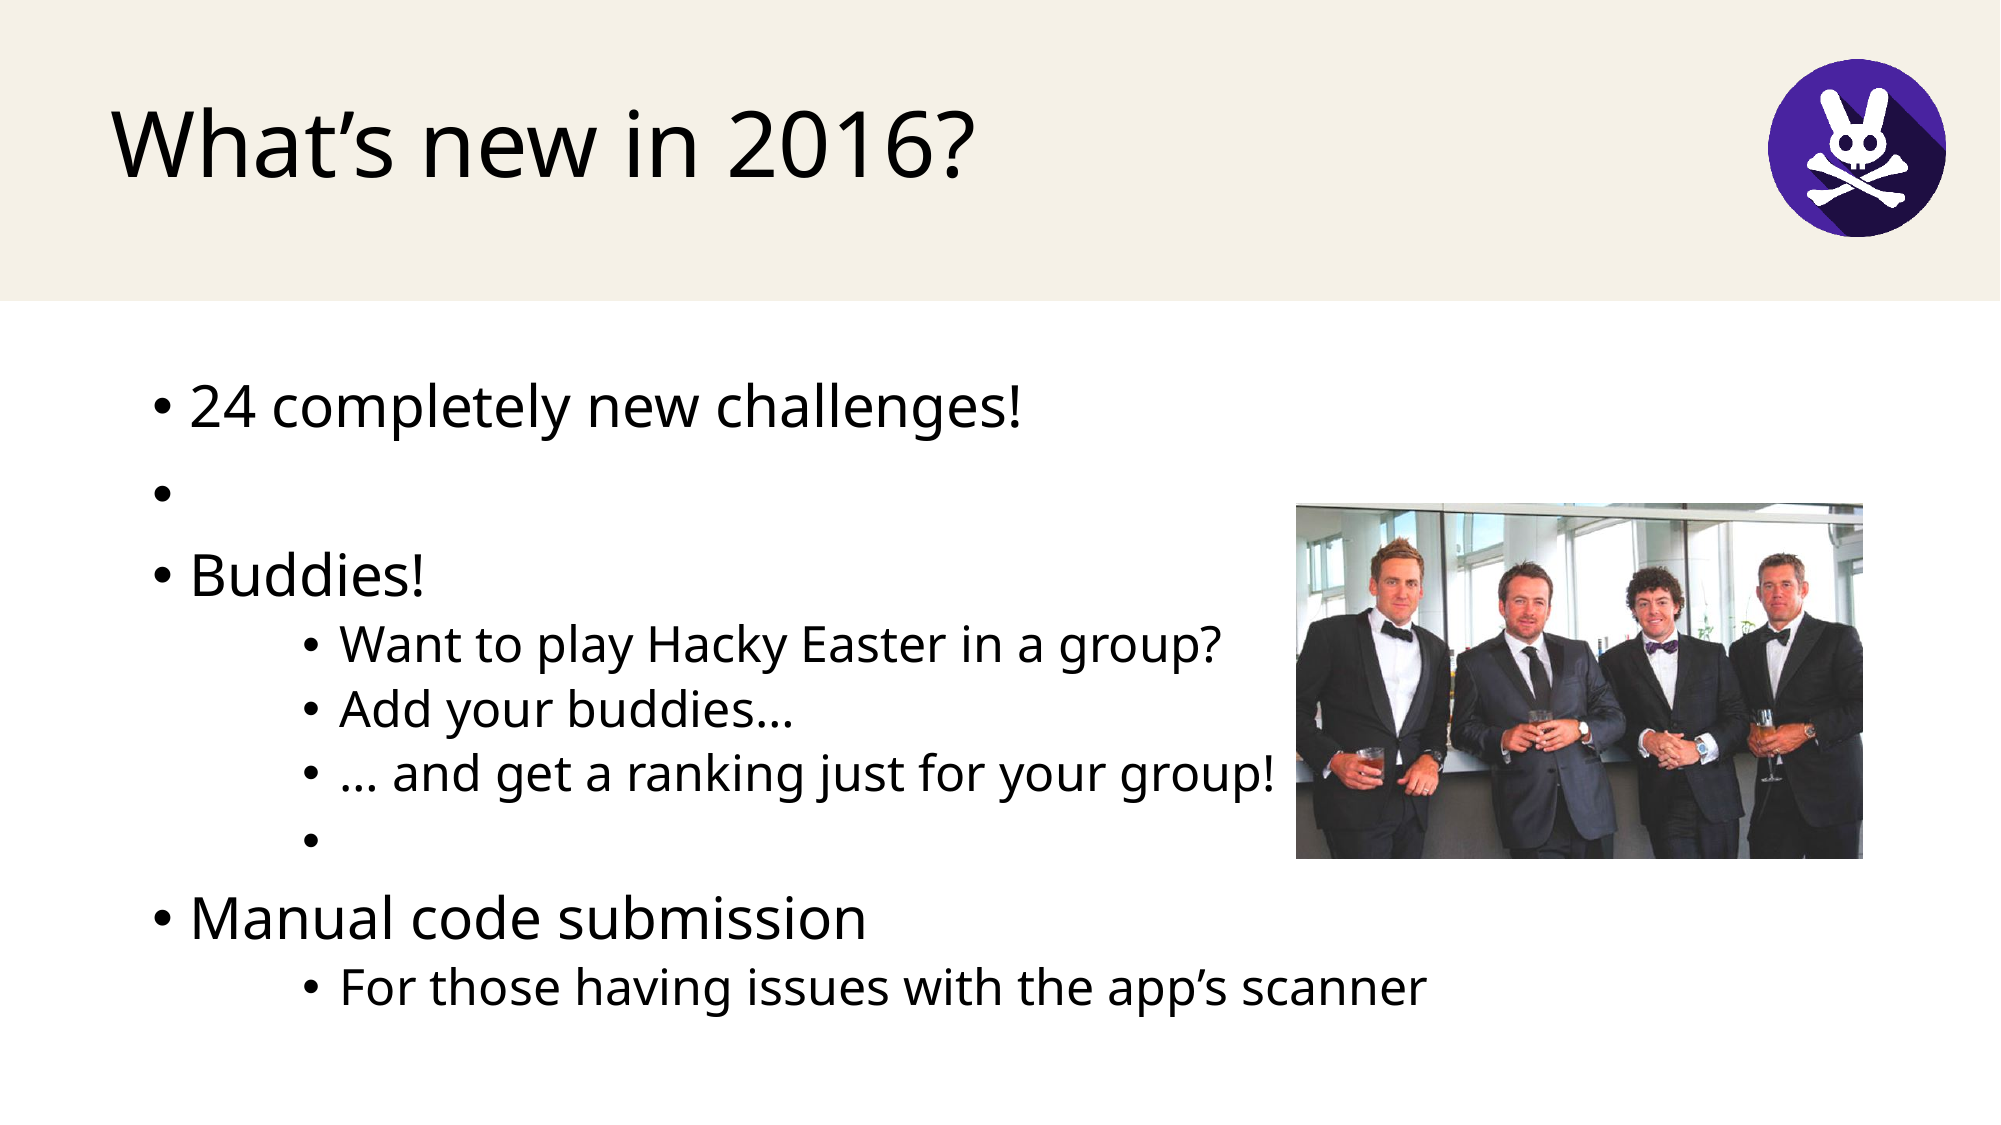

What’s new in 2016?
# 24 completely new challenges!
Buddies!
Want to play Hacky Easter in a group?
Add your buddies…
… and get a ranking just for your group!
Manual code submission
For those having issues with the app’s scanner